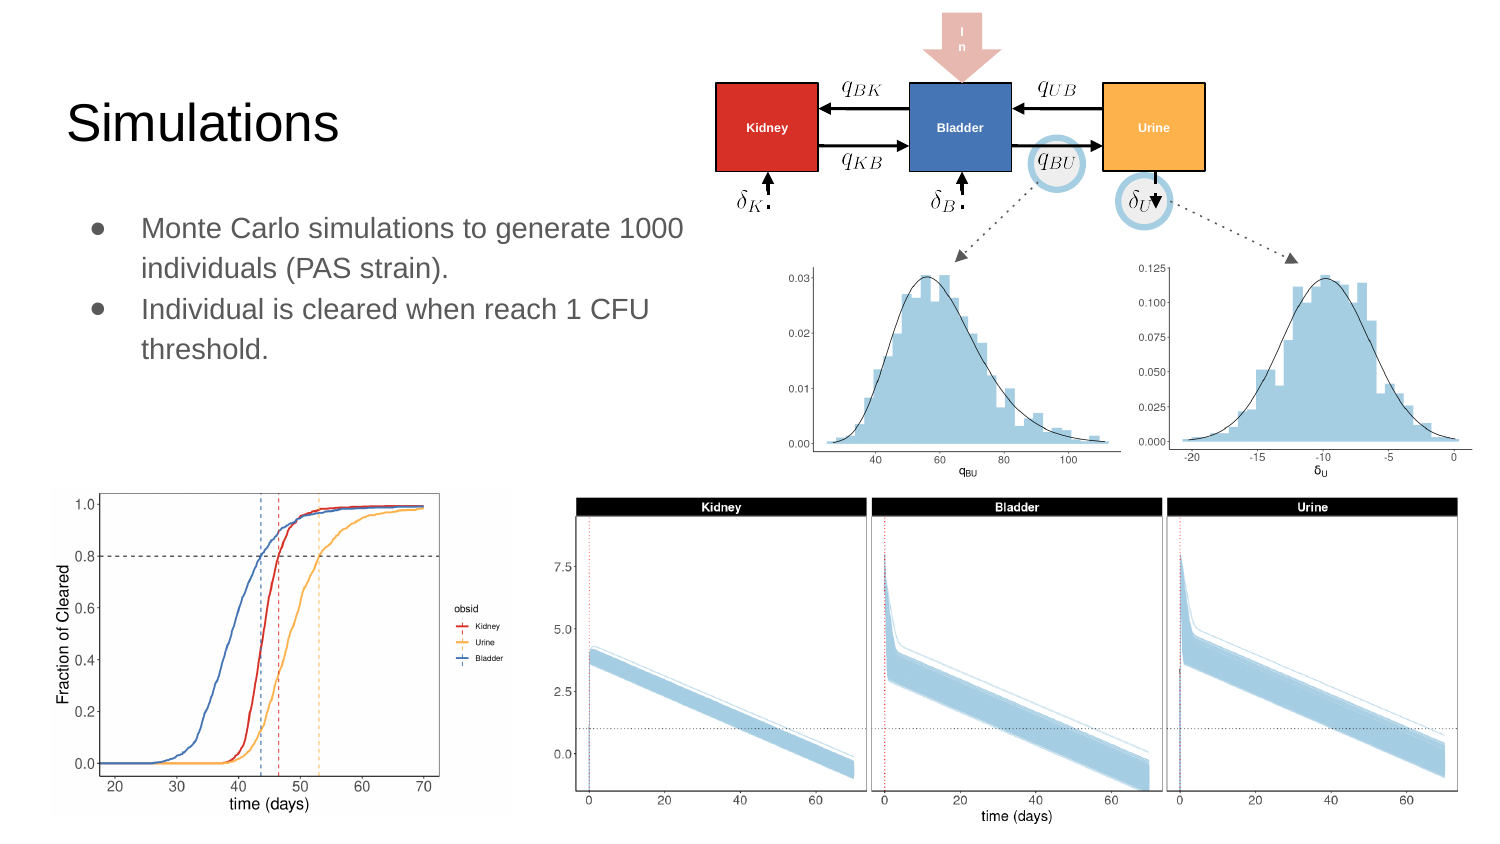

In
# Simulations
Urine
Kidney
Bladder
Monte Carlo simulations to generate 1000 individuals (PAS strain).
Individual is cleared when reach 1 CFU threshold.